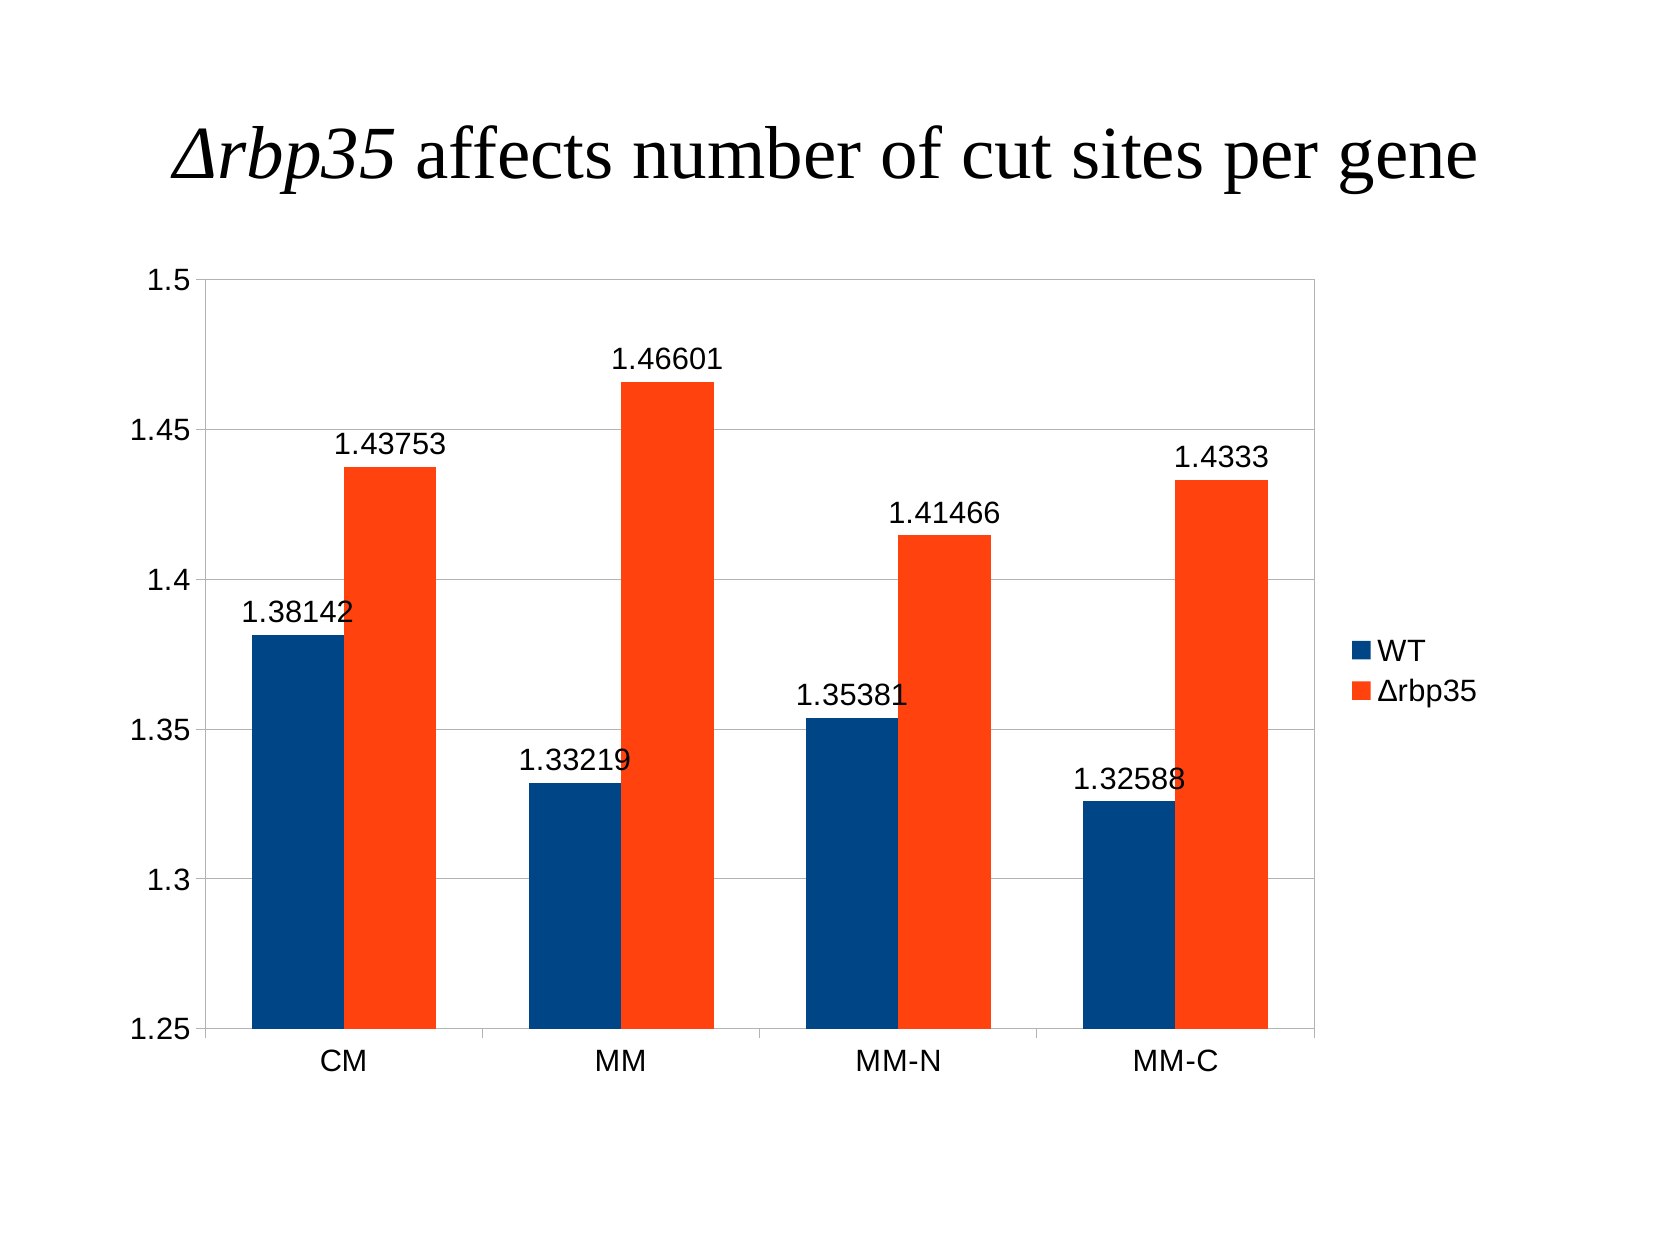

# Δrbp35 affects number of cut sites per gene
### Chart
| Category | WT | Δrbp35 |
|---|---|---|
| CM | 1.38142 | 1.43753 |
| MM | 1.33219 | 1.46601 |
| MM-N | 1.35381 | 1.41466 |
| MM-C | 1.32588 | 1.4333 |